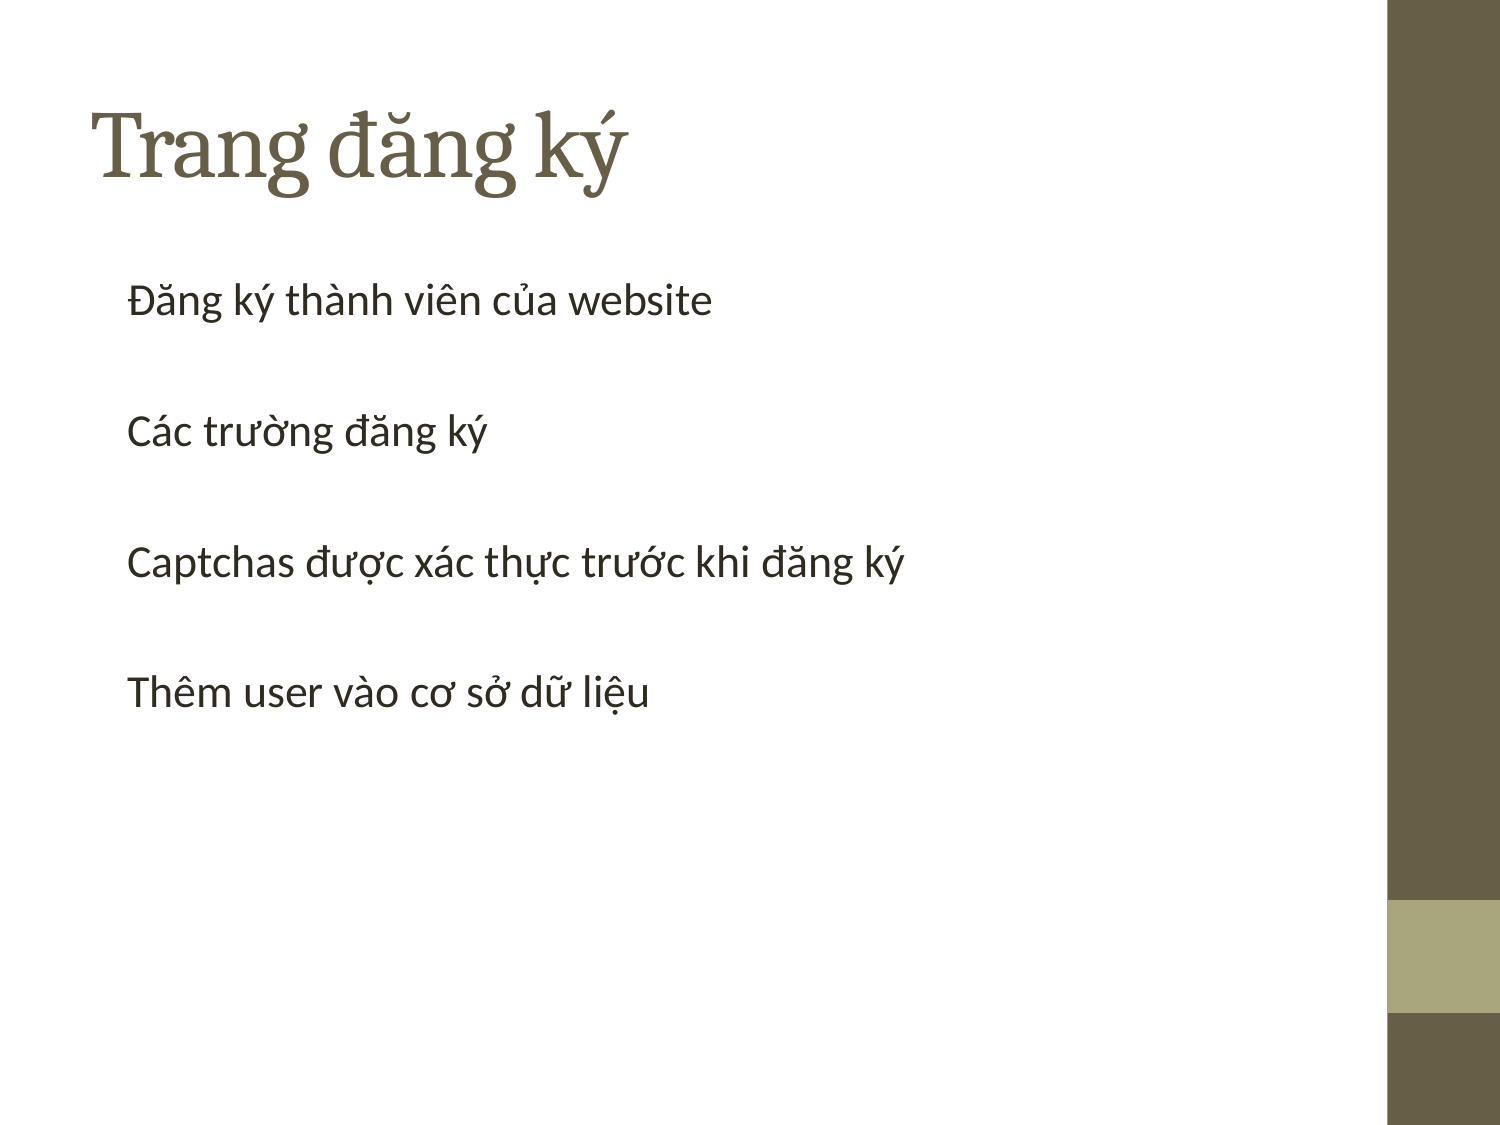

# Trang đăng ký
Đăng ký thành viên của website
Các trường đăng ký
Captchas được xác thực trước khi đăng ký
Thêm user vào cơ sở dữ liệu